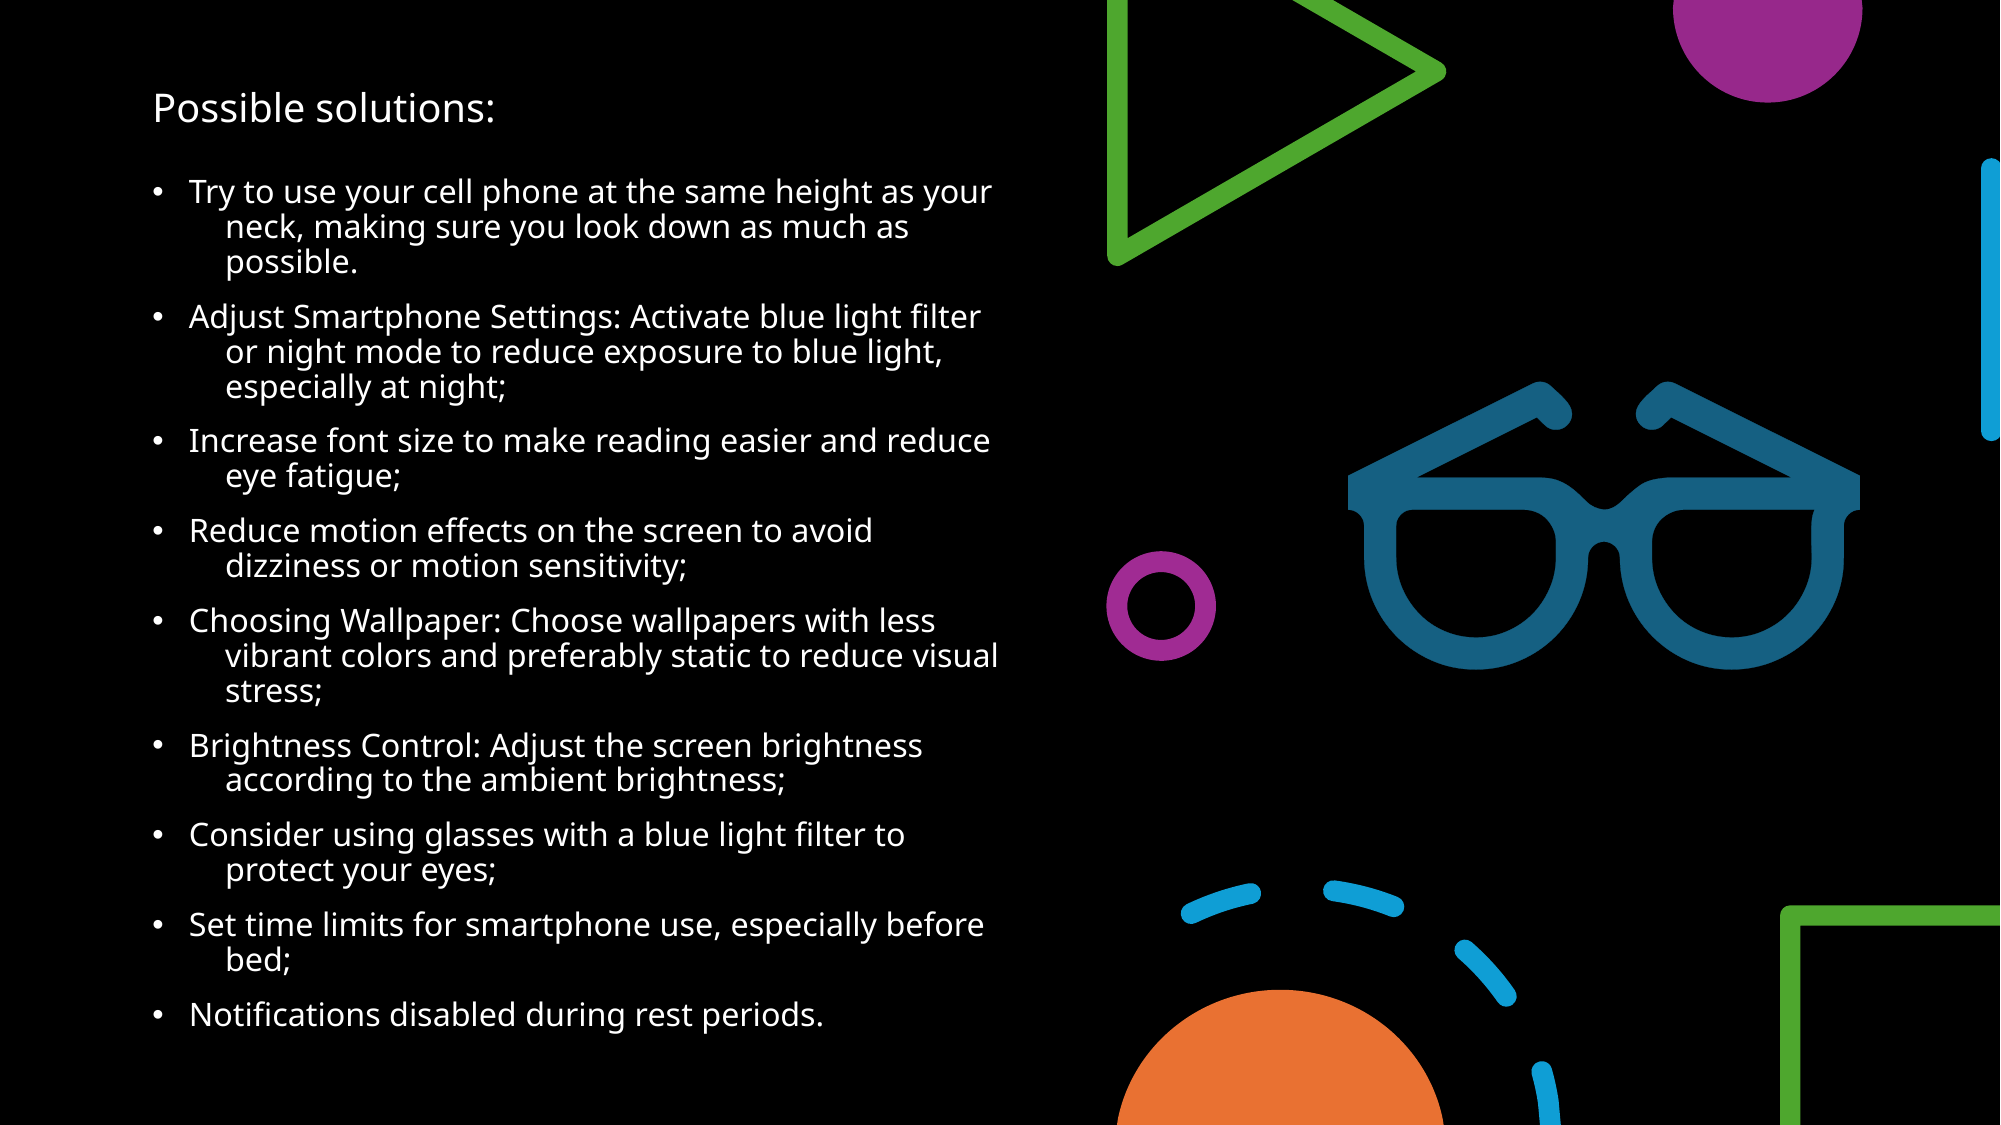

# Possible solutions:
Try to use your cell phone at the same height as your neck, making sure you look down as much as possible.
Adjust Smartphone Settings: Activate blue light filter or night mode to reduce exposure to blue light, especially at night;
Increase font size to make reading easier and reduce eye fatigue;
Reduce motion effects on the screen to avoid dizziness or motion sensitivity;
Choosing Wallpaper: Choose wallpapers with less vibrant colors and preferably static to reduce visual stress;
Brightness Control: Adjust the screen brightness according to the ambient brightness;
Consider using glasses with a blue light filter to protect your eyes;
Set time limits for smartphone use, especially before bed;
Notifications disabled during rest periods.